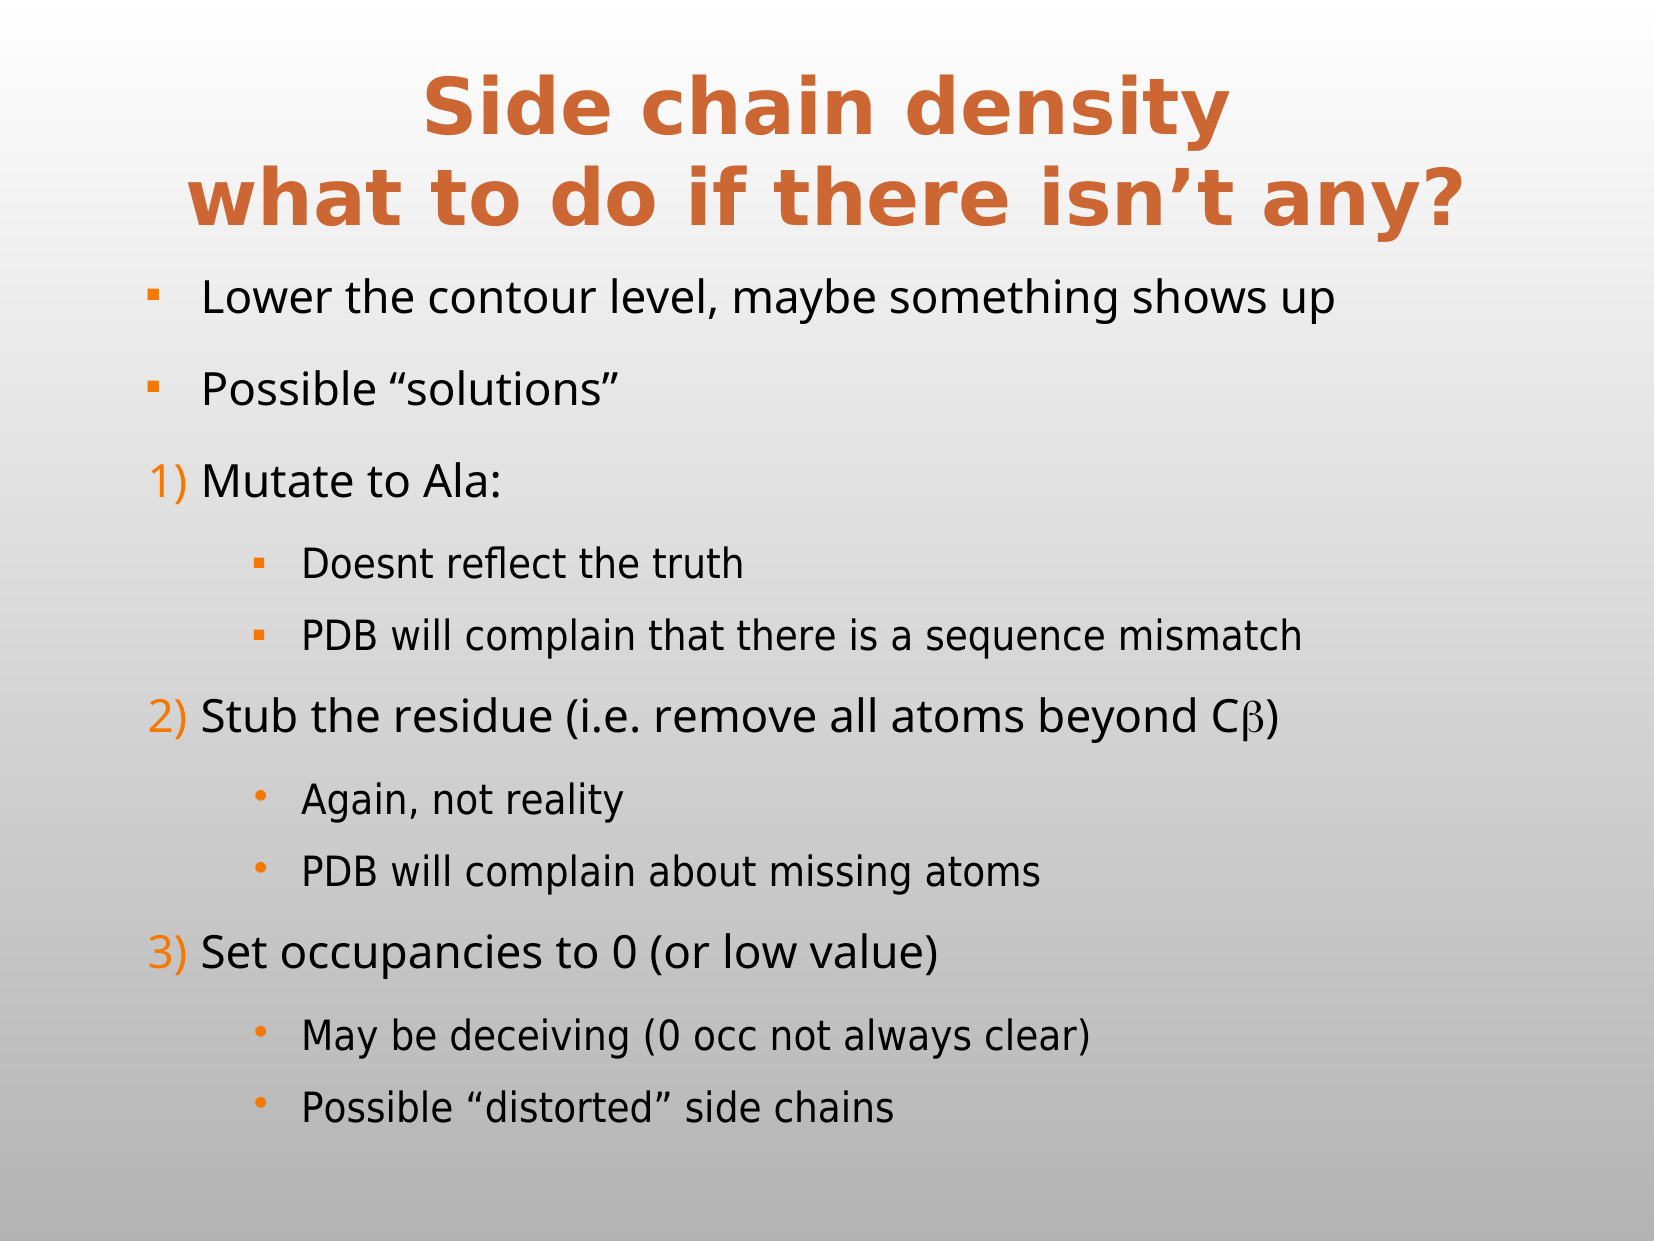

# Side chain density what to do if there isn’t any?
Lower the contour level, maybe something shows up
Possible “solutions”
Mutate to Ala:
Doesnt reflect the truth
PDB will complain that there is a sequence mismatch
Stub the residue (i.e. remove all atoms beyond Cb)
Again, not reality
PDB will complain about missing atoms
Set occupancies to 0 (or low value)
May be deceiving (0 occ not always clear)
Possible “distorted” side chains